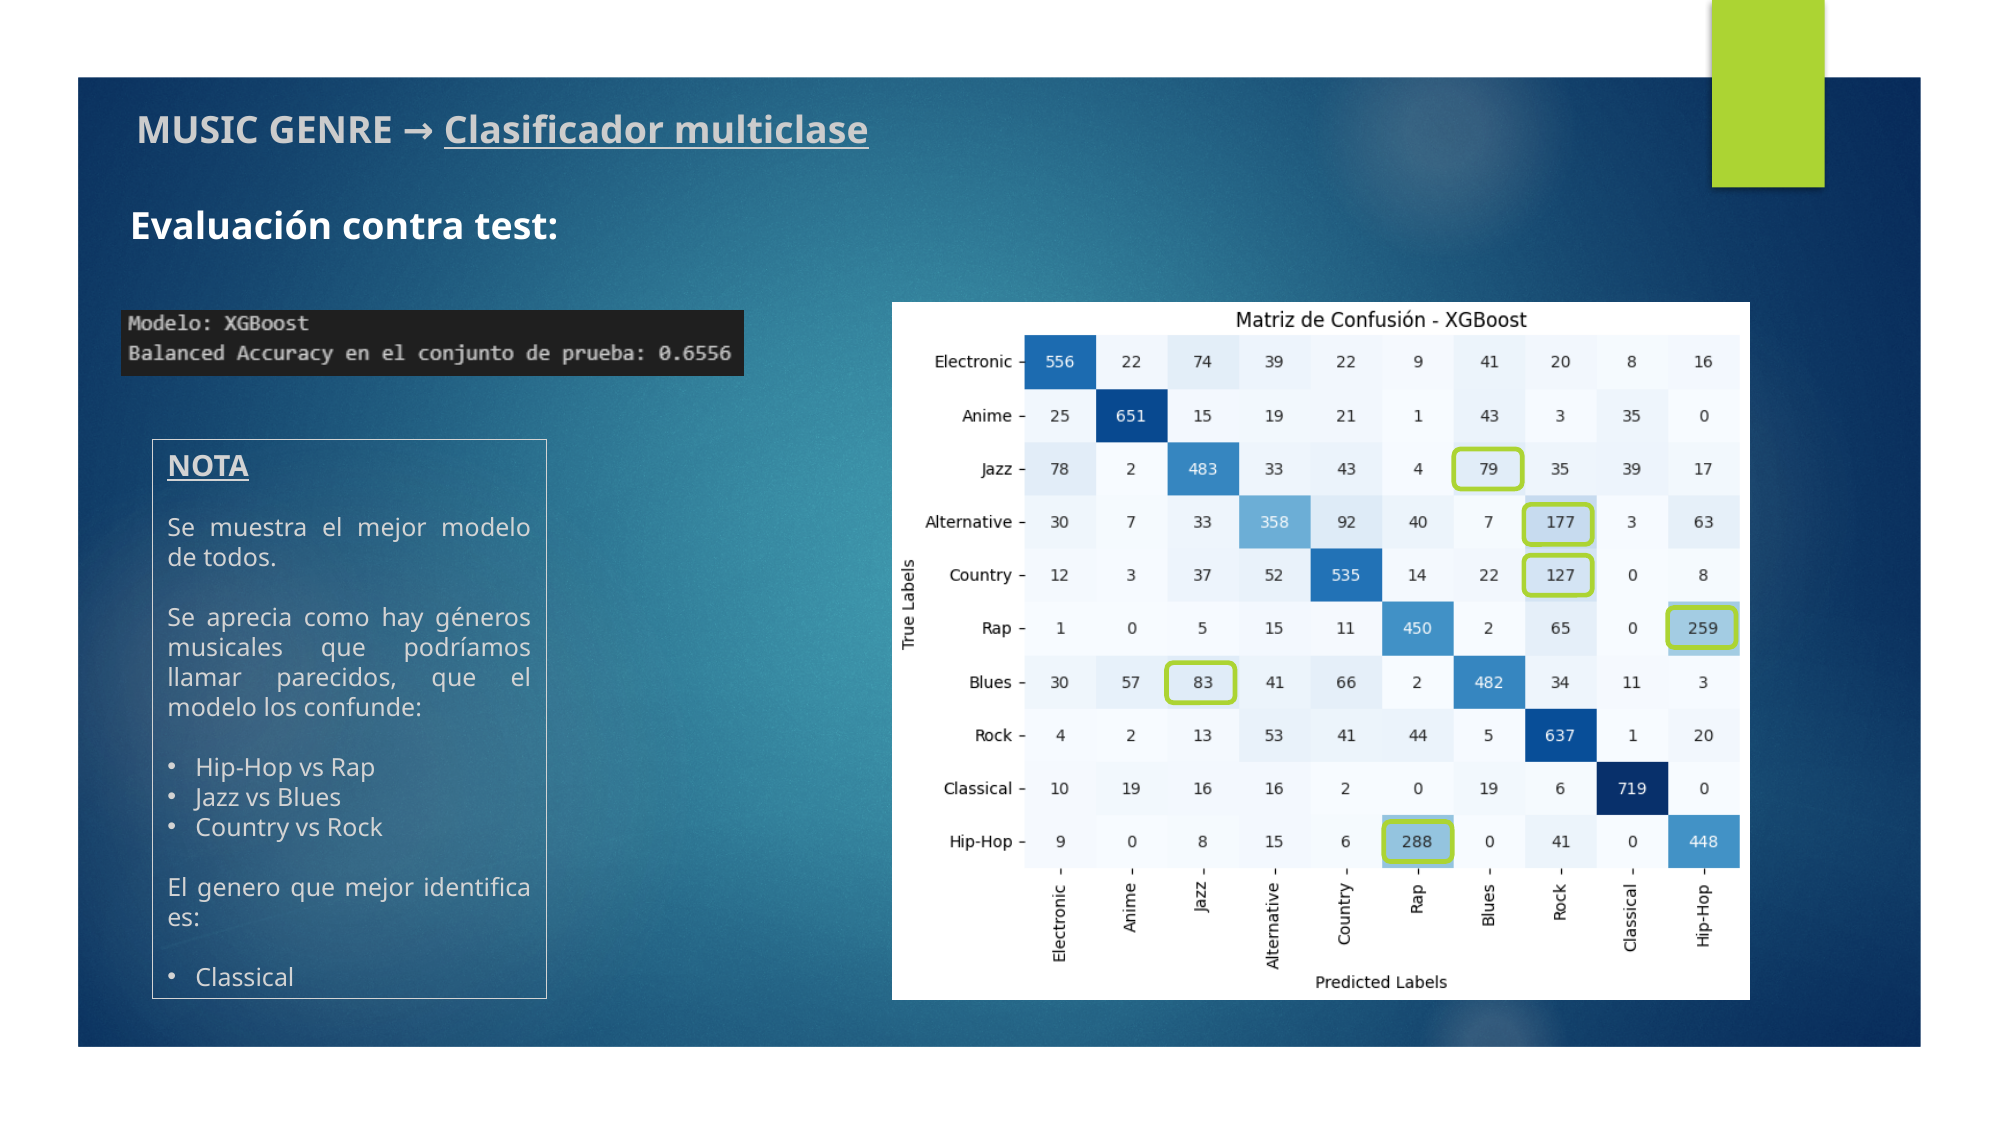

MUSIC GENRE → Clasificador multiclase
Evaluación contra test:
NOTA
Se muestra el mejor modelo de todos.
Se aprecia como hay géneros musicales que podríamos llamar parecidos, que el modelo los confunde:
Hip-Hop vs Rap
Jazz vs Blues
Country vs Rock
El genero que mejor identifica es:
Classical